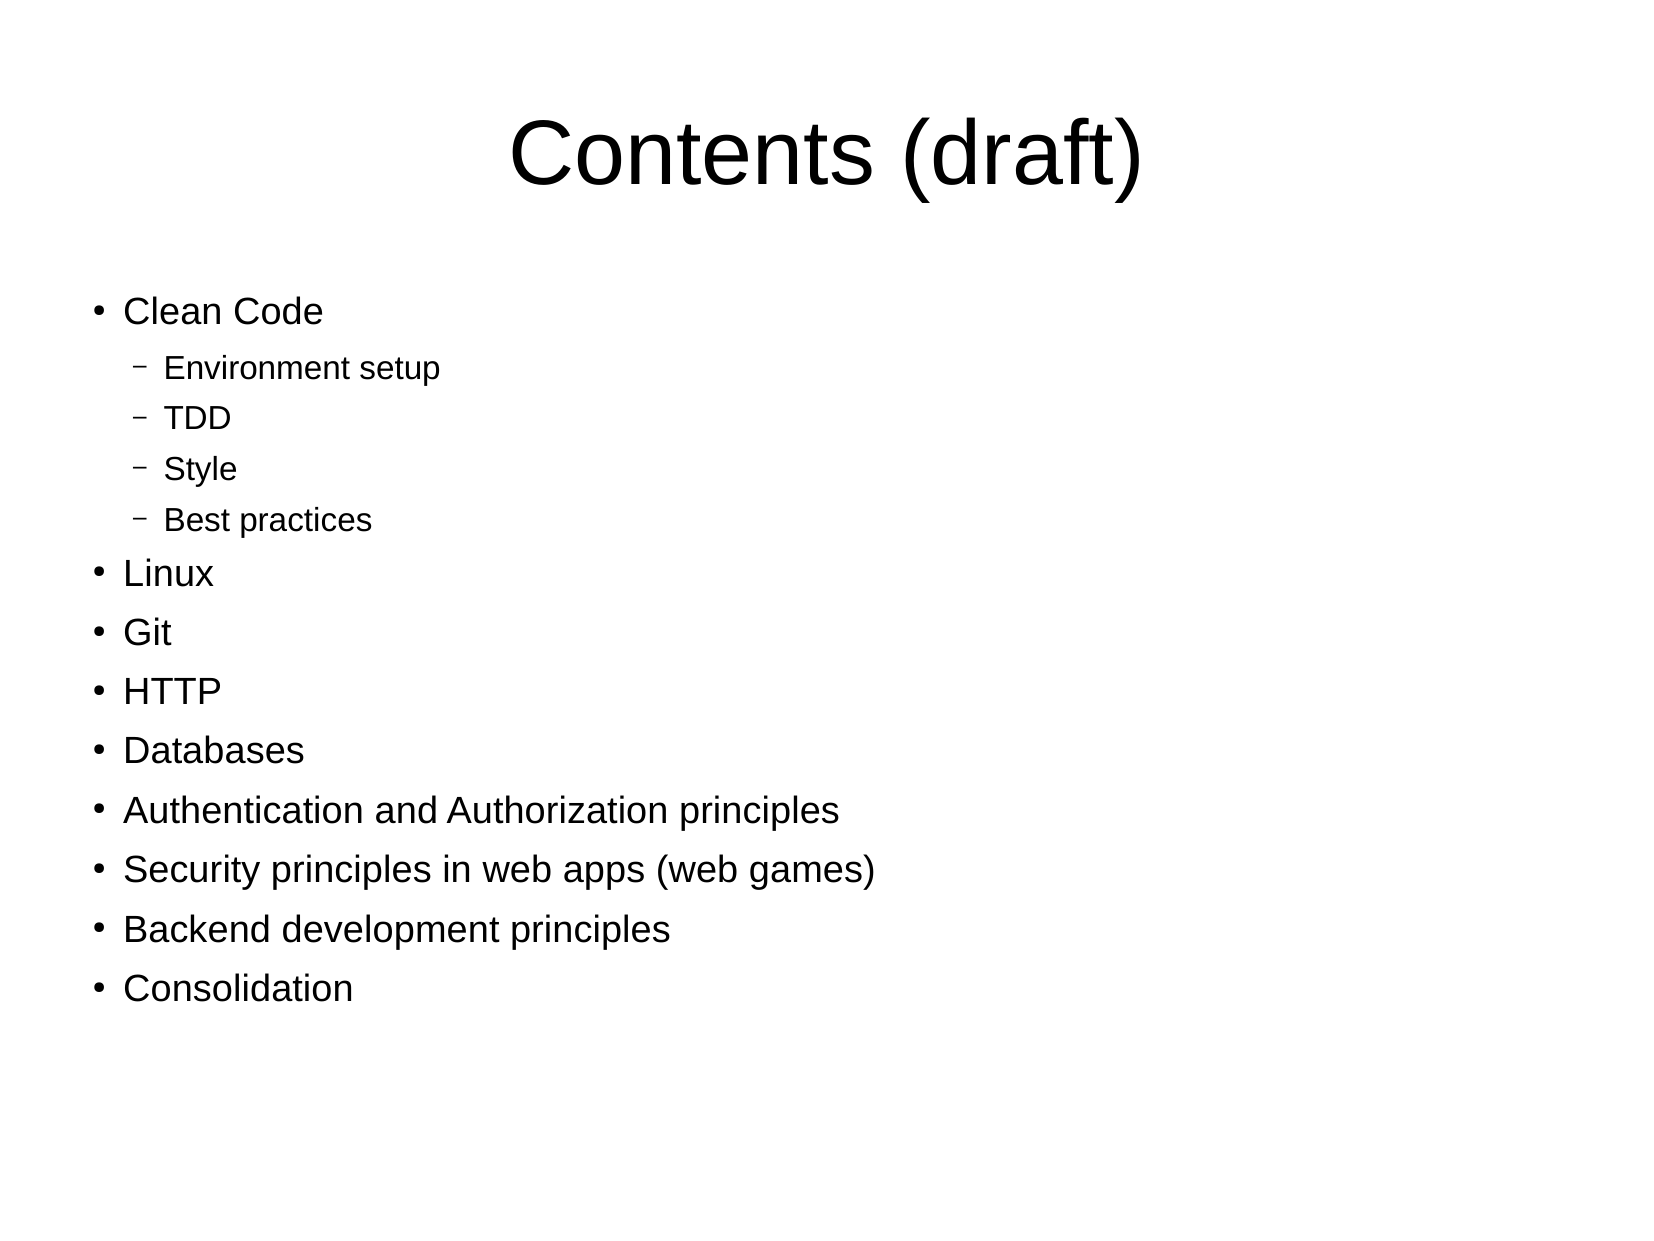

# Contents (draft)
Clean Code
Environment setup
TDD
Style
Best practices
Linux
Git
HTTP
Databases
Authentication and Authorization principles
Security principles in web apps (web games)
Backend development principles
Consolidation